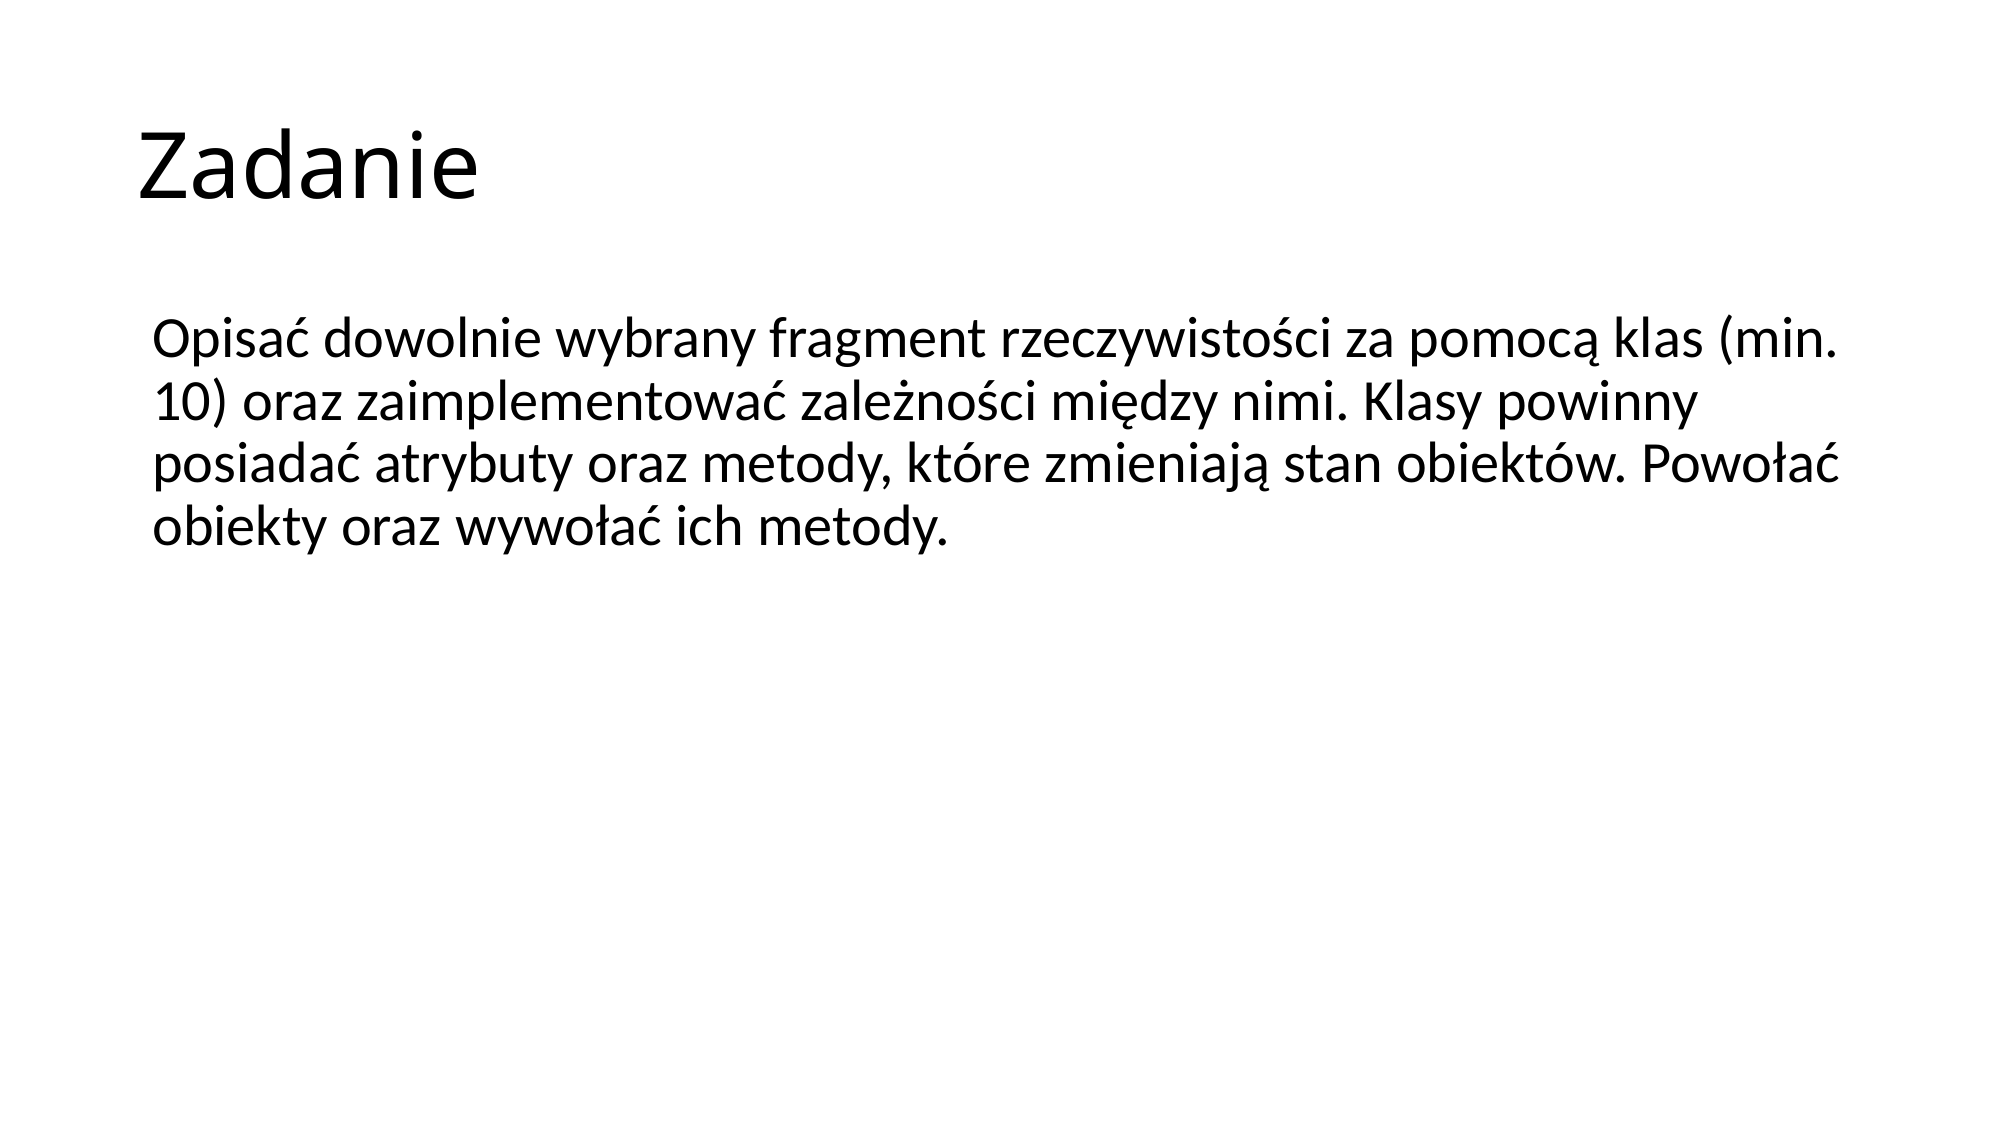

# Zadanie
Opisać dowolnie wybrany fragment rzeczywistości za pomocą klas (min. 10) oraz zaimplementować zależności między nimi. Klasy powinny posiadać atrybuty oraz metody, które zmieniają stan obiektów. Powołać obiekty oraz wywołać ich metody.